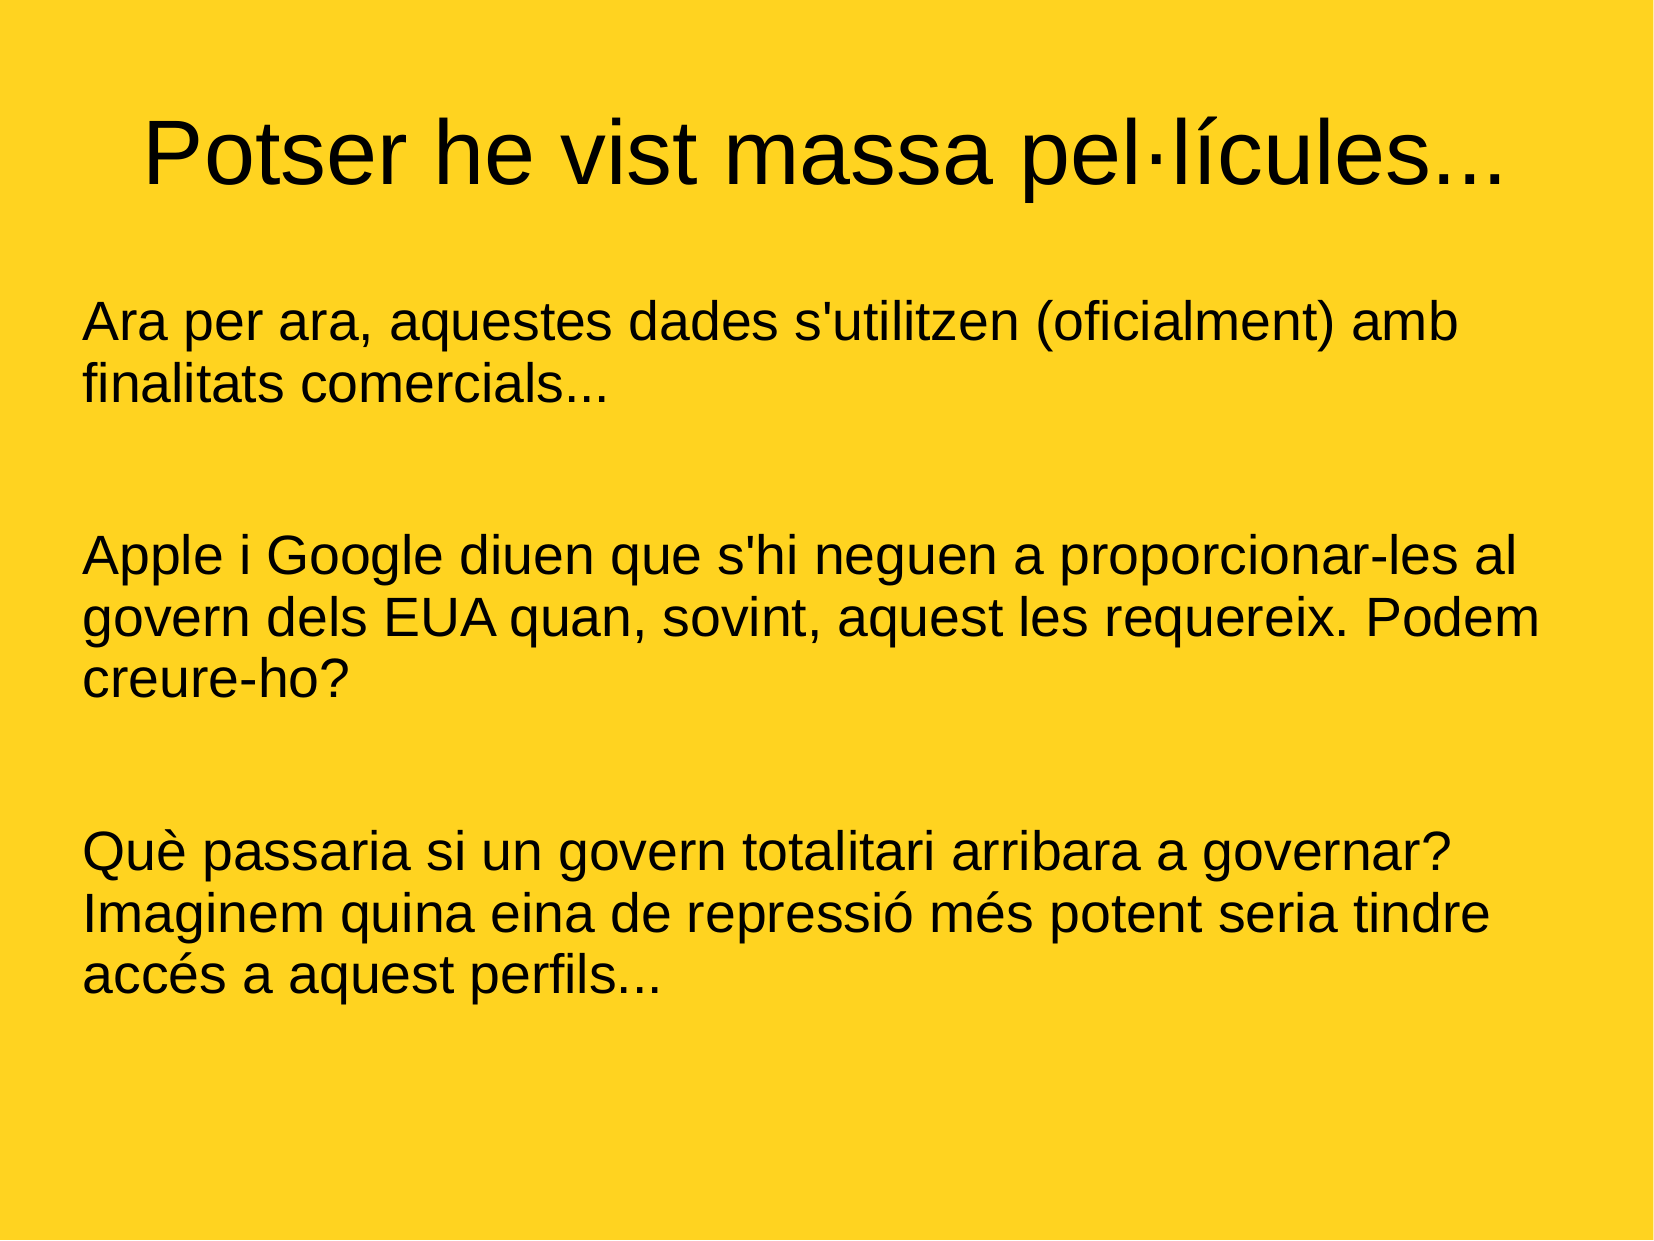

# Potser he vist massa pel·lícules...
Ara per ara, aquestes dades s'utilitzen (oficialment) amb finalitats comercials...
Apple i Google diuen que s'hi neguen a proporcionar-les al govern dels EUA quan, sovint, aquest les requereix. Podem creure-ho?
Què passaria si un govern totalitari arribara a governar? Imaginem quina eina de repressió més potent seria tindre accés a aquest perfils...